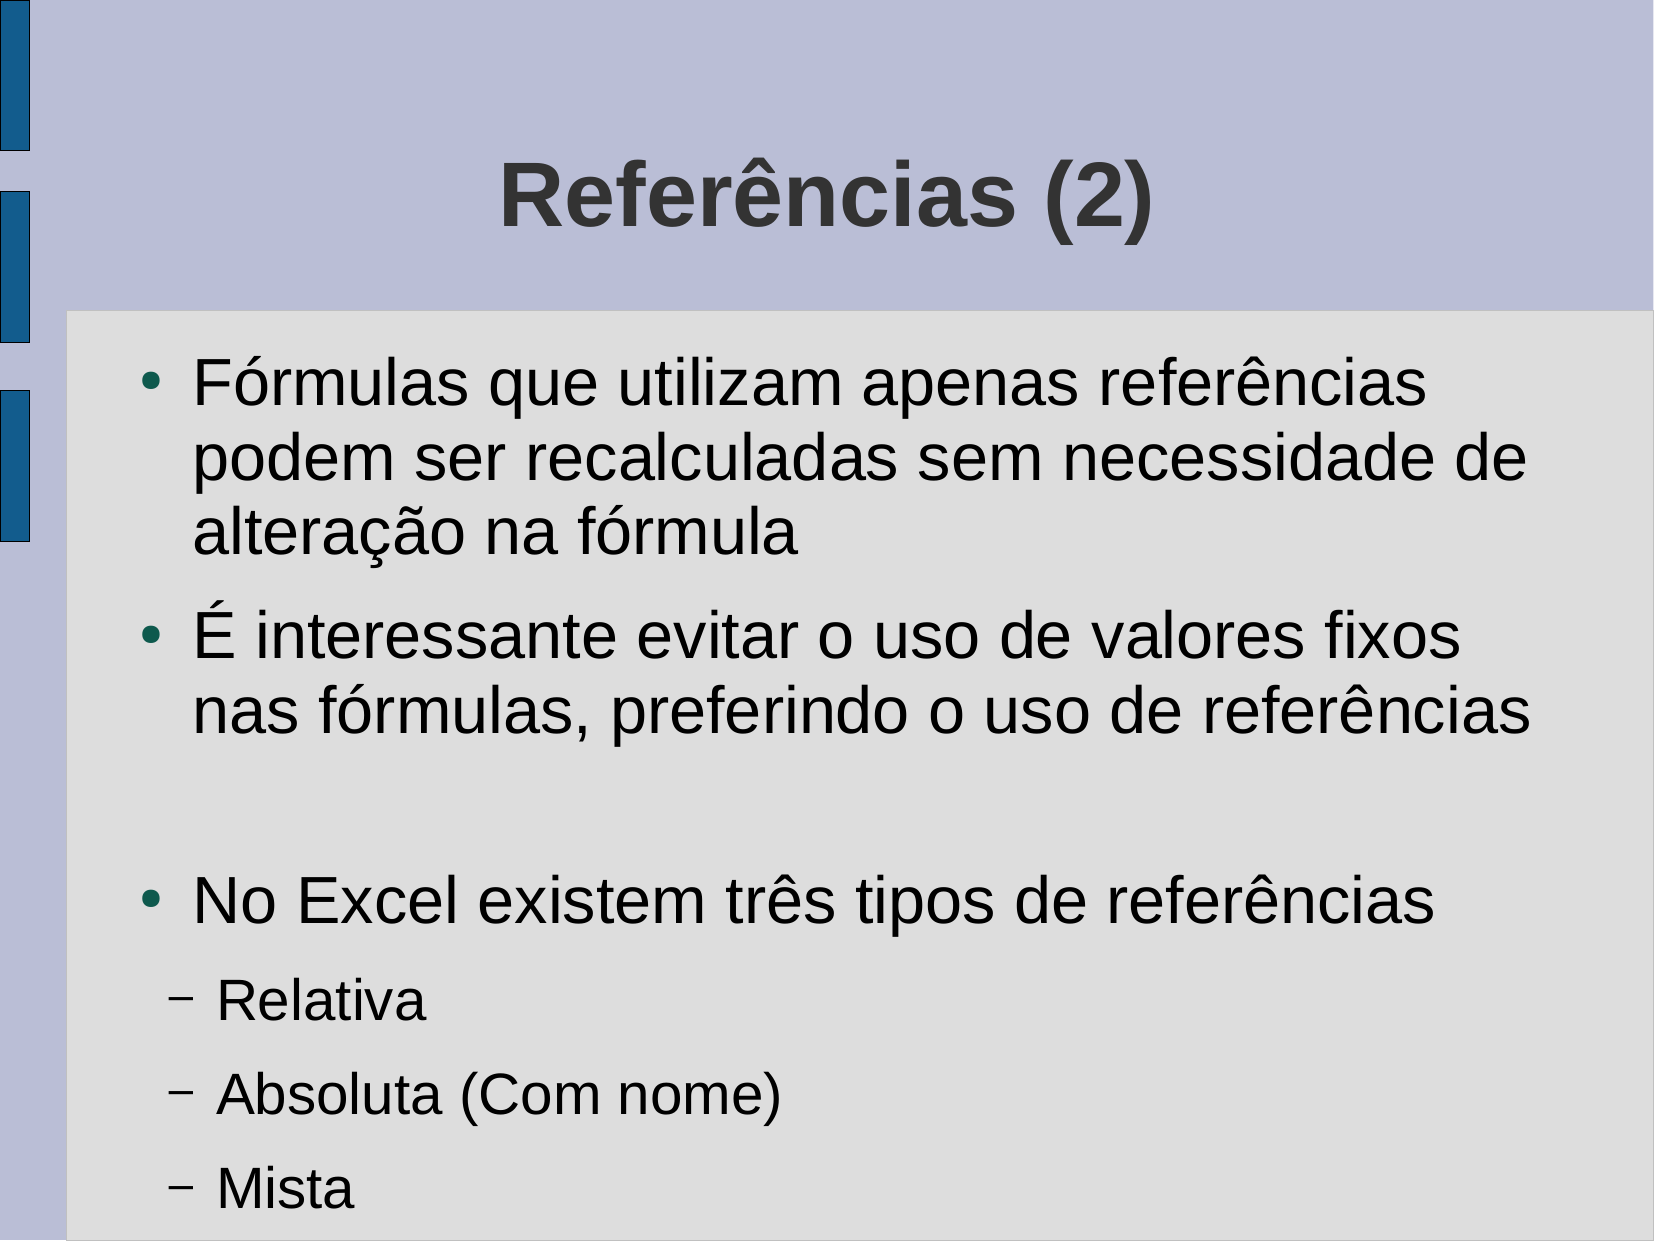

# Referências (2)
Fórmulas que utilizam apenas referências podem ser recalculadas sem necessidade de alteração na fórmula
É interessante evitar o uso de valores fixos nas fórmulas, preferindo o uso de referências
No Excel existem três tipos de referências
Relativa
Absoluta (Com nome)
Mista